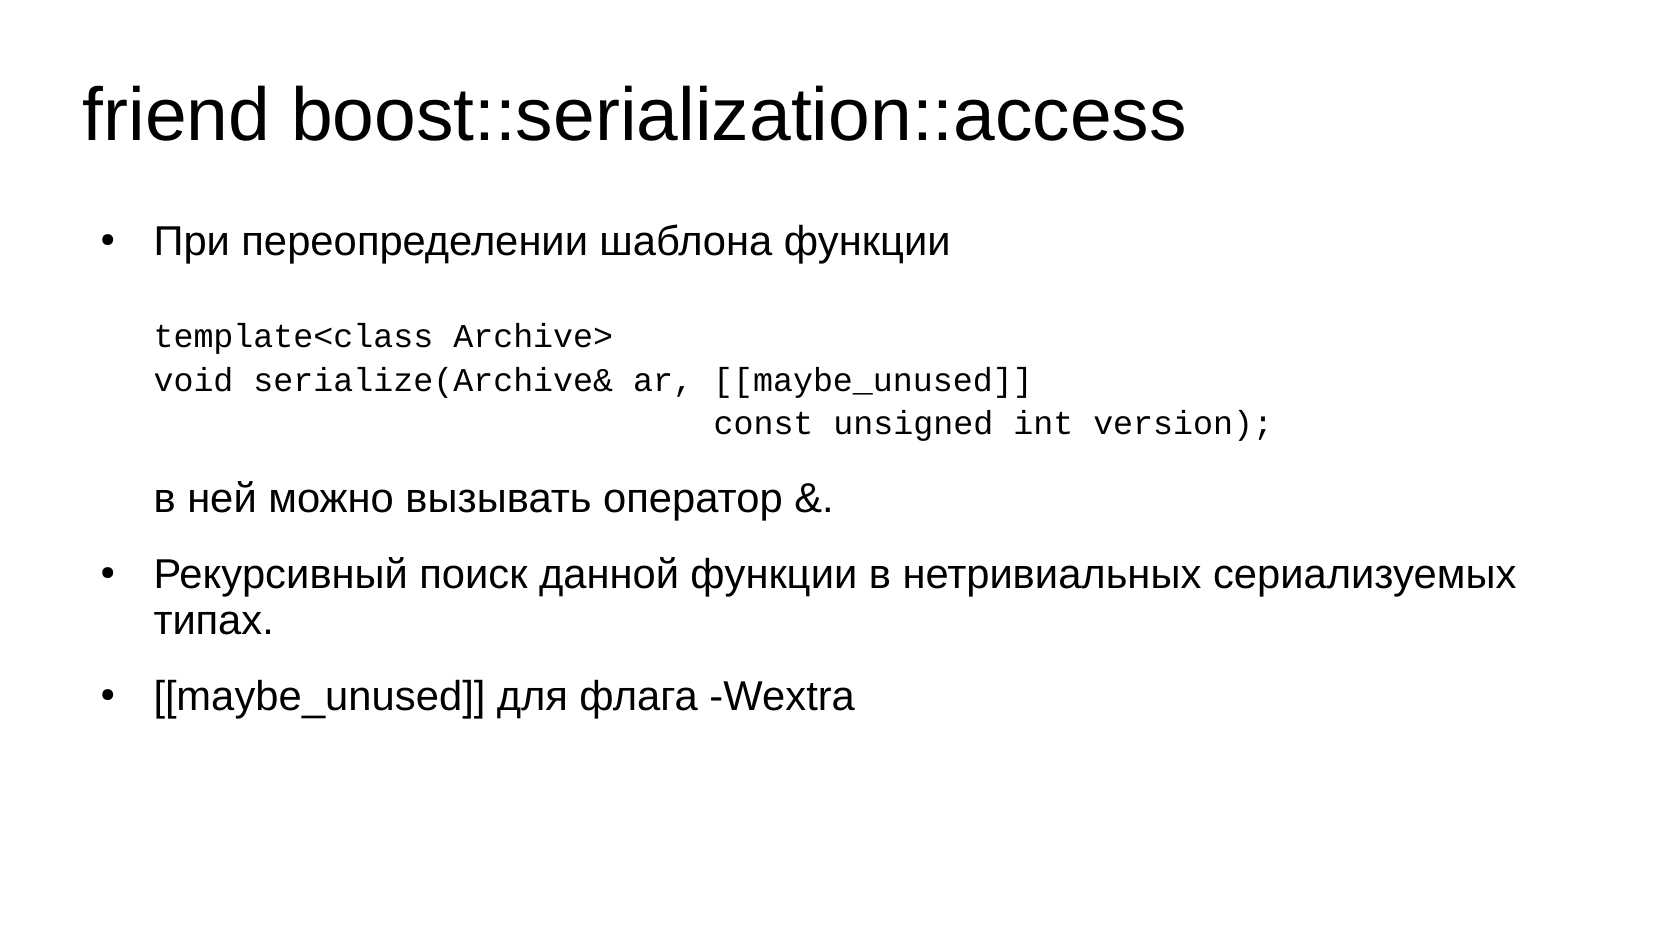

# friend boost::serialization::access
При переопределении шаблона функции
template<class Archive>
void serialize(Archive& ar, [[maybe_unused]]
 const unsigned int version);
в ней можно вызывать оператор &.
Рекурсивный поиск данной функции в нетривиальных сериализуемых типах.
[[maybe_unused]] для флага -Wextra